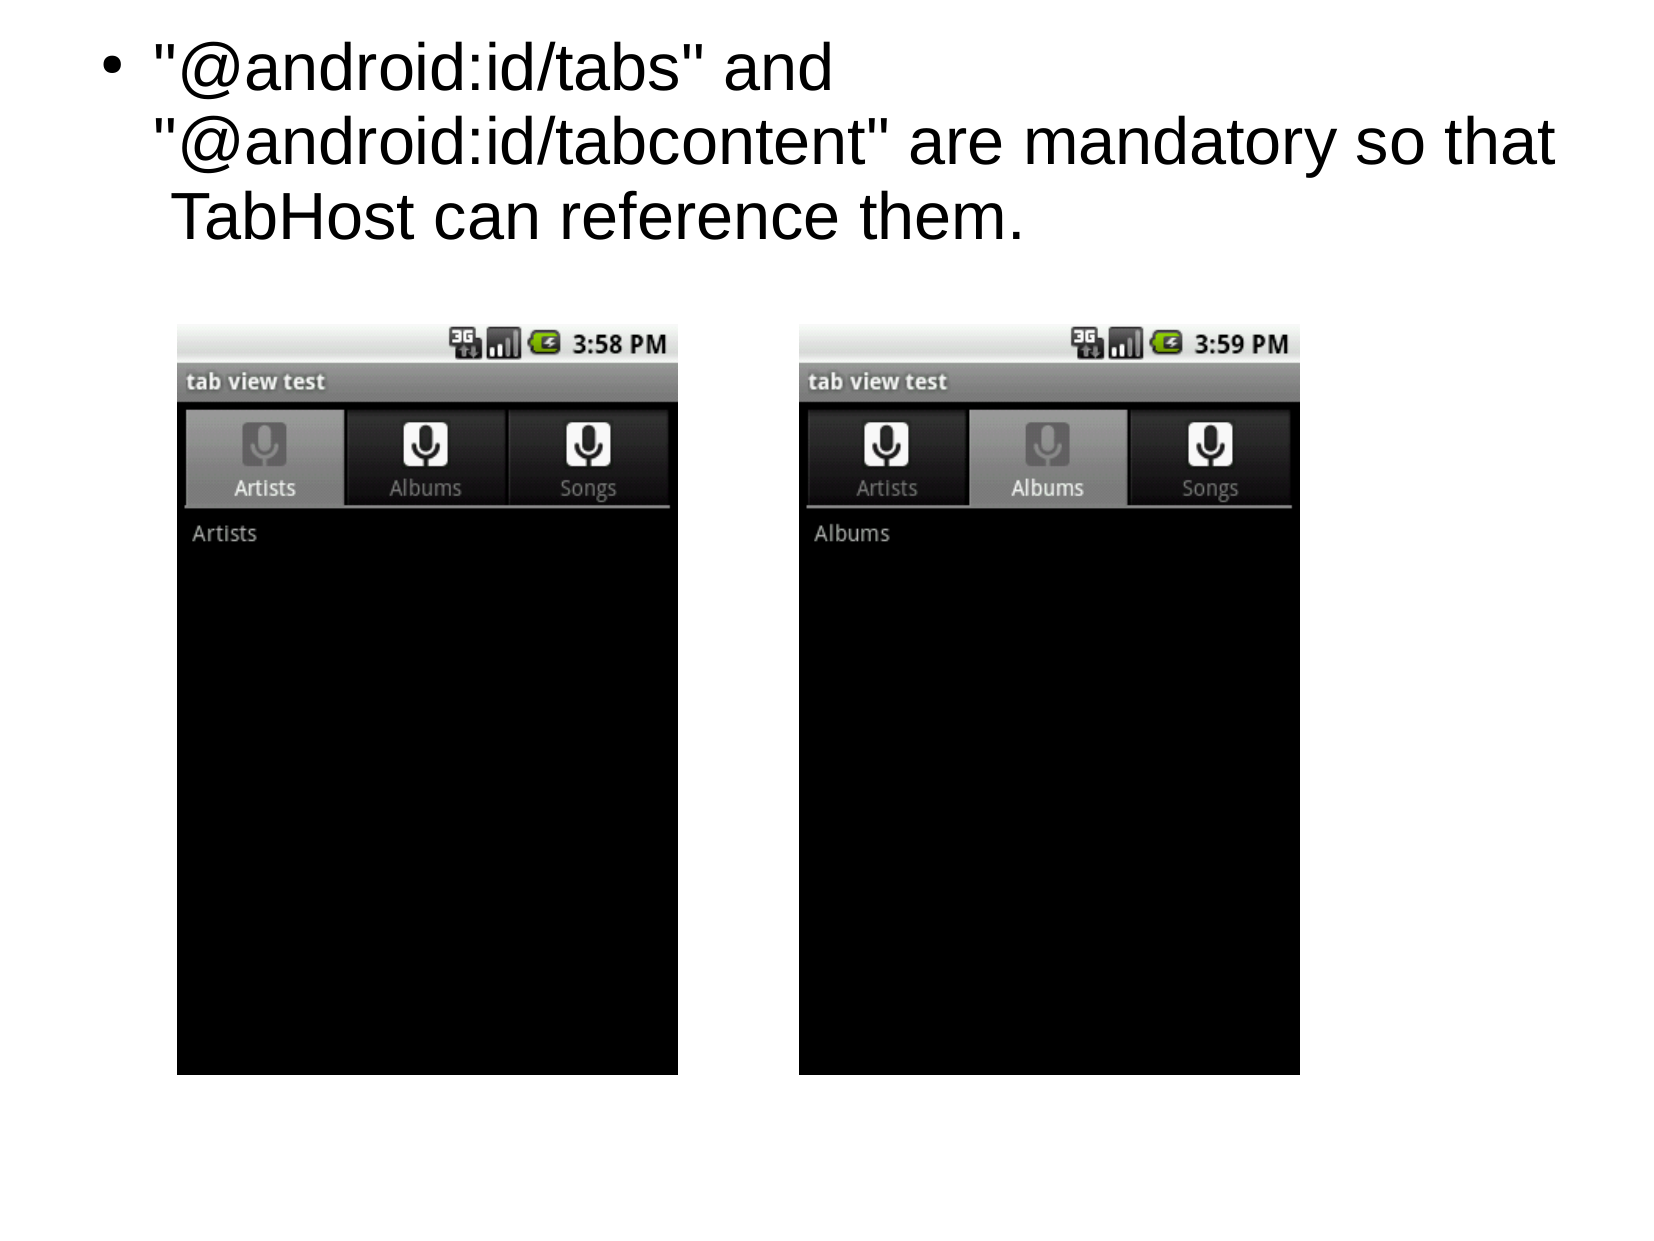

# "@android:id/tabs" and "@android:id/tabcontent" are mandatory so that TabHost can reference them.